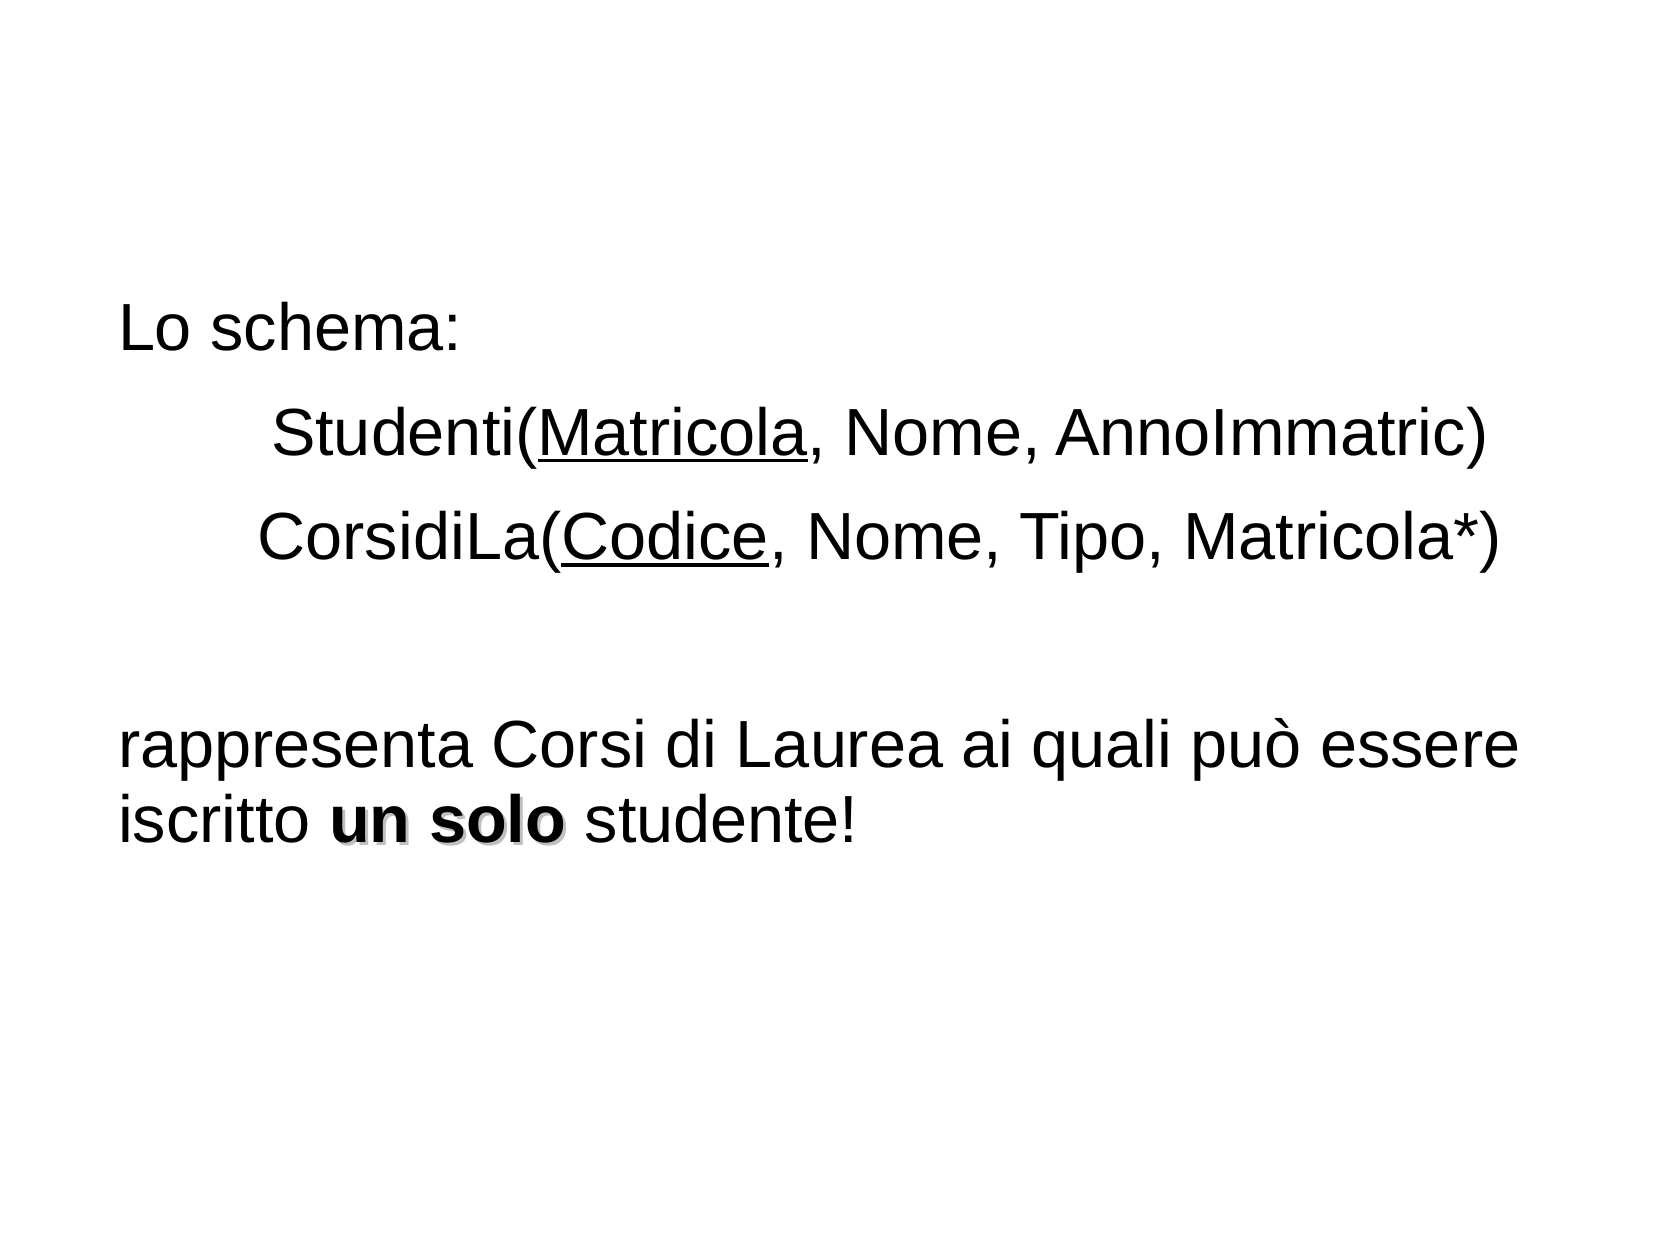

# Lo schema:
Studenti(Matricola, Nome, AnnoImmatric)
CorsidiLa(Codice, Nome, Tipo, Matricola*)
rappresenta Corsi di Laurea ai quali può essere iscritto un solo studente!